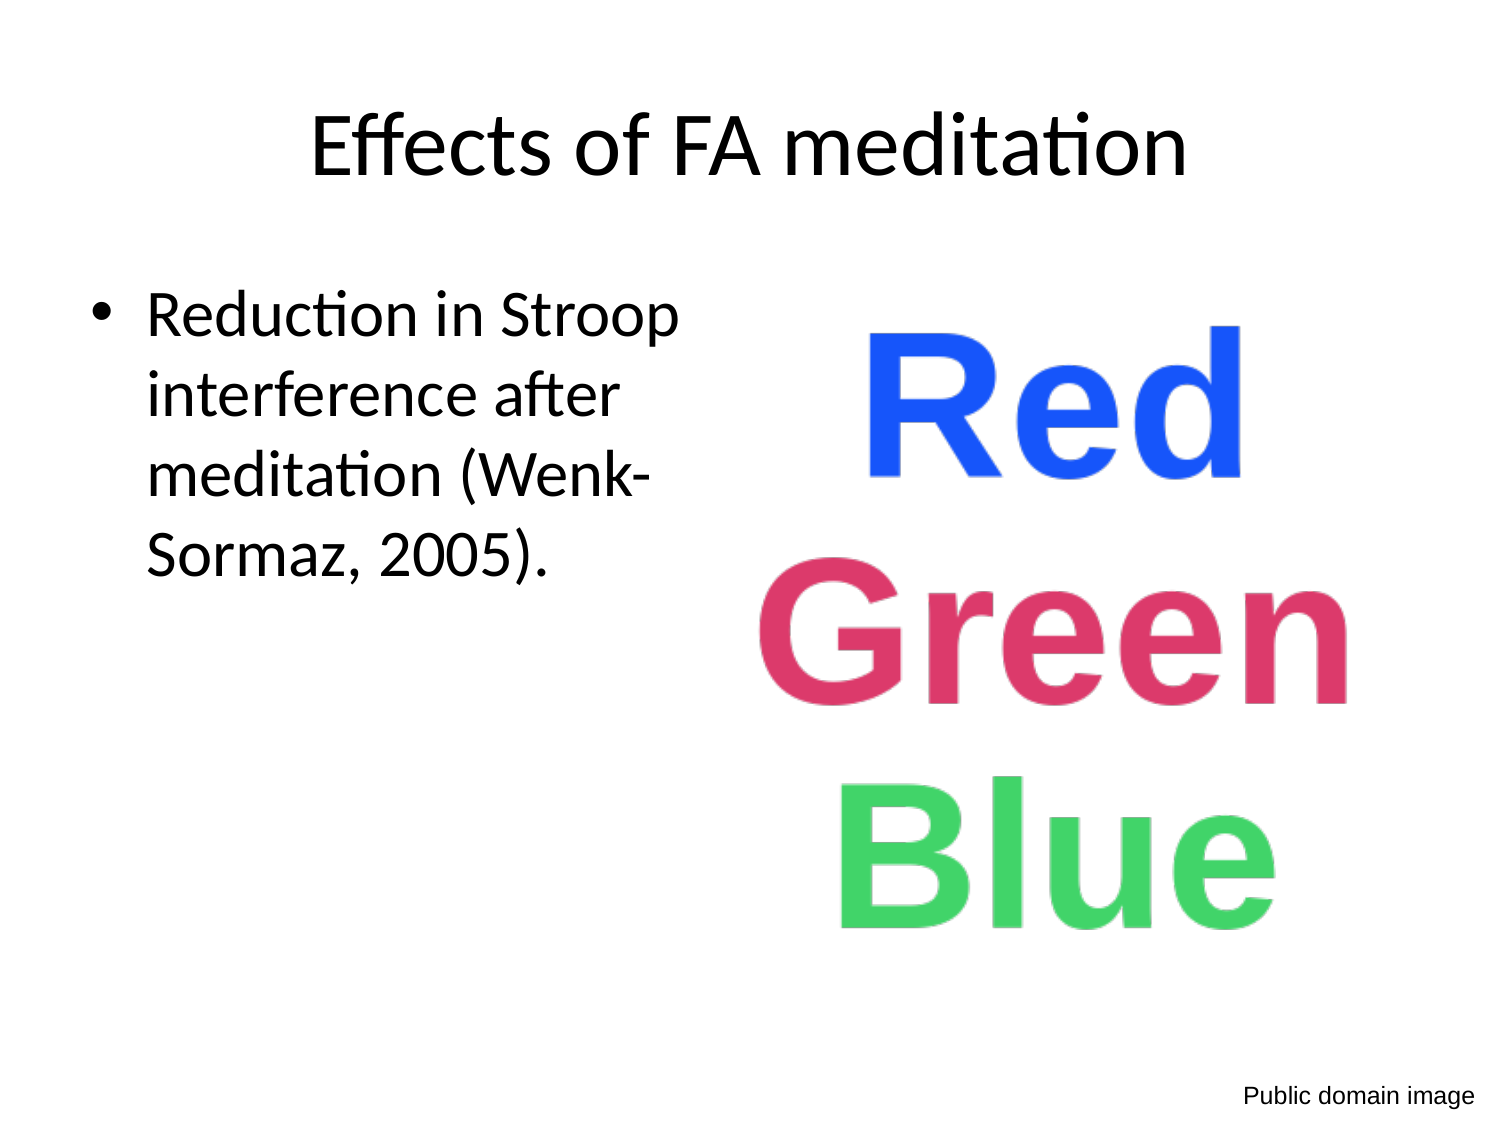

# Effects of FA meditation
Reduction in Stroop interference after meditation (Wenk-Sormaz, 2005).
Public domain image